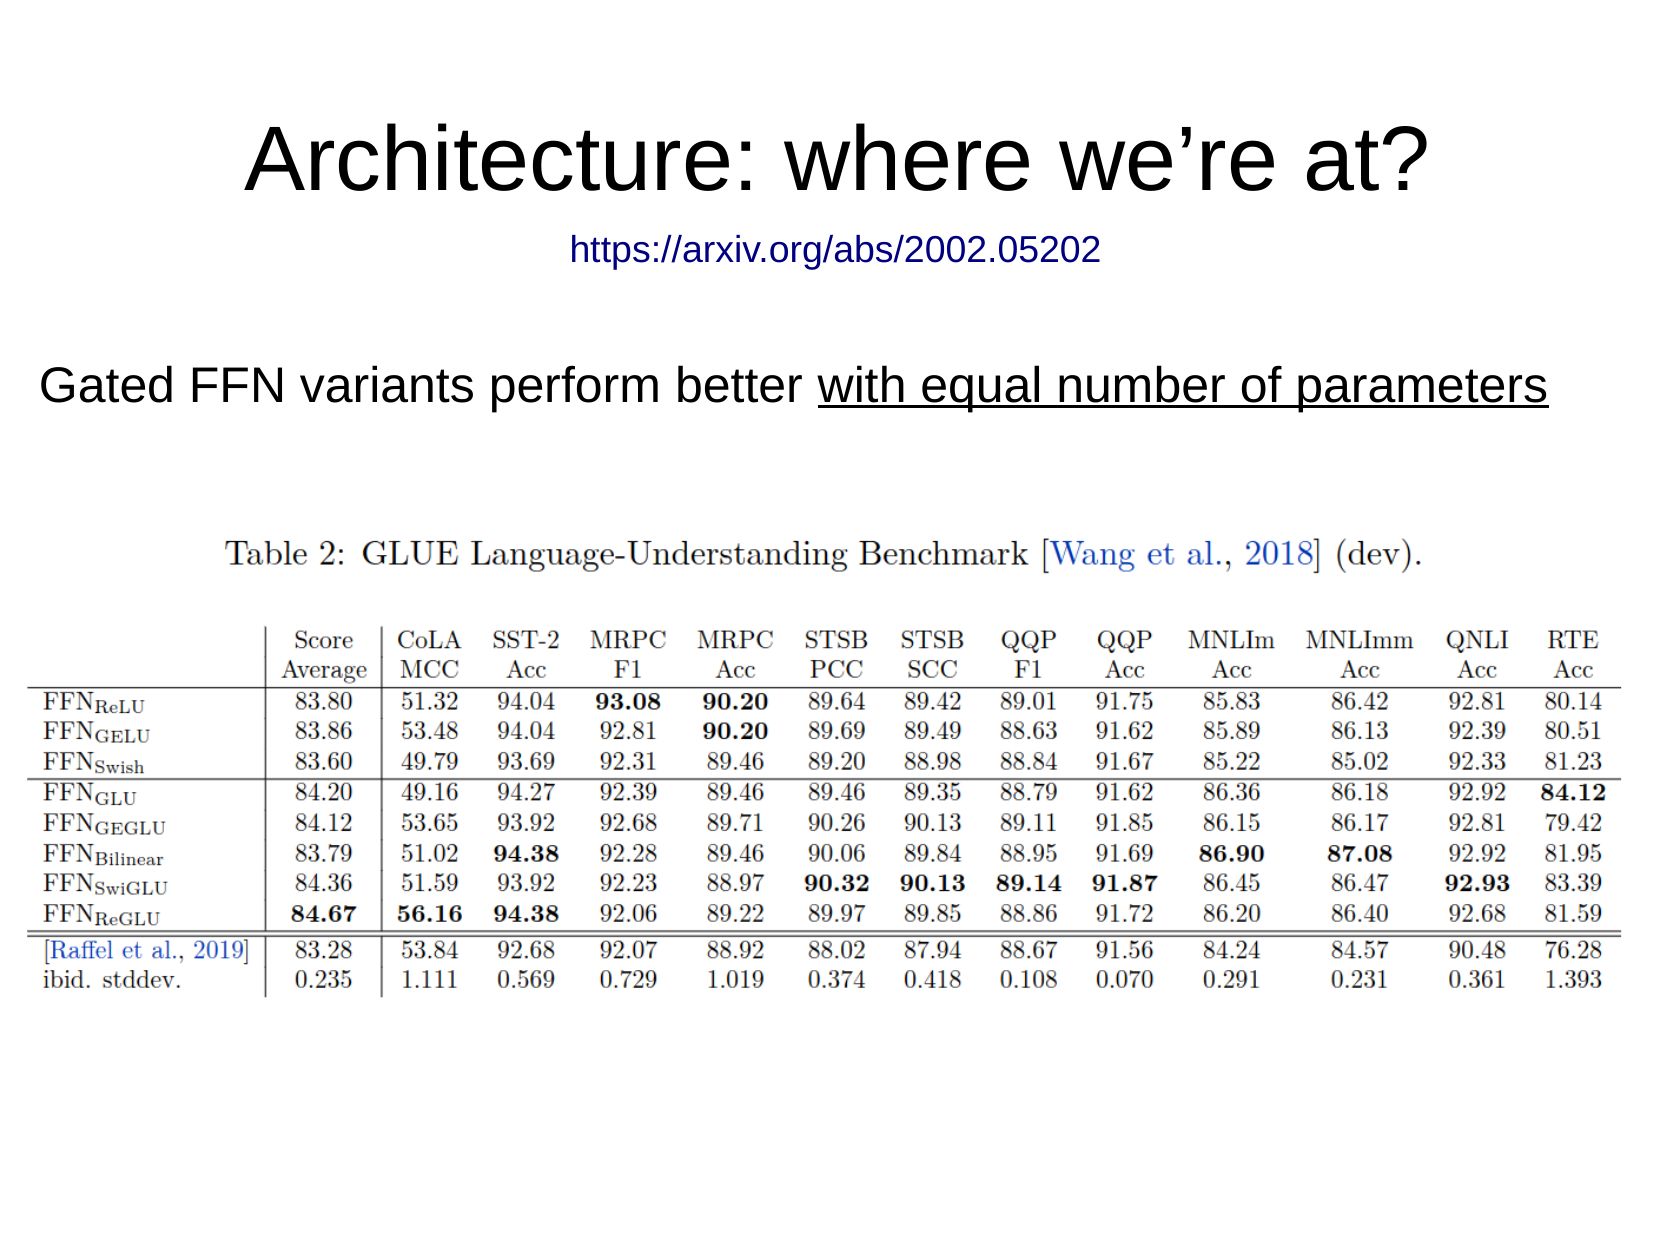

# Architecture: where we’re at?
https://arxiv.org/abs/2002.05202
Gated FFN variants perform better with equal number of parameters